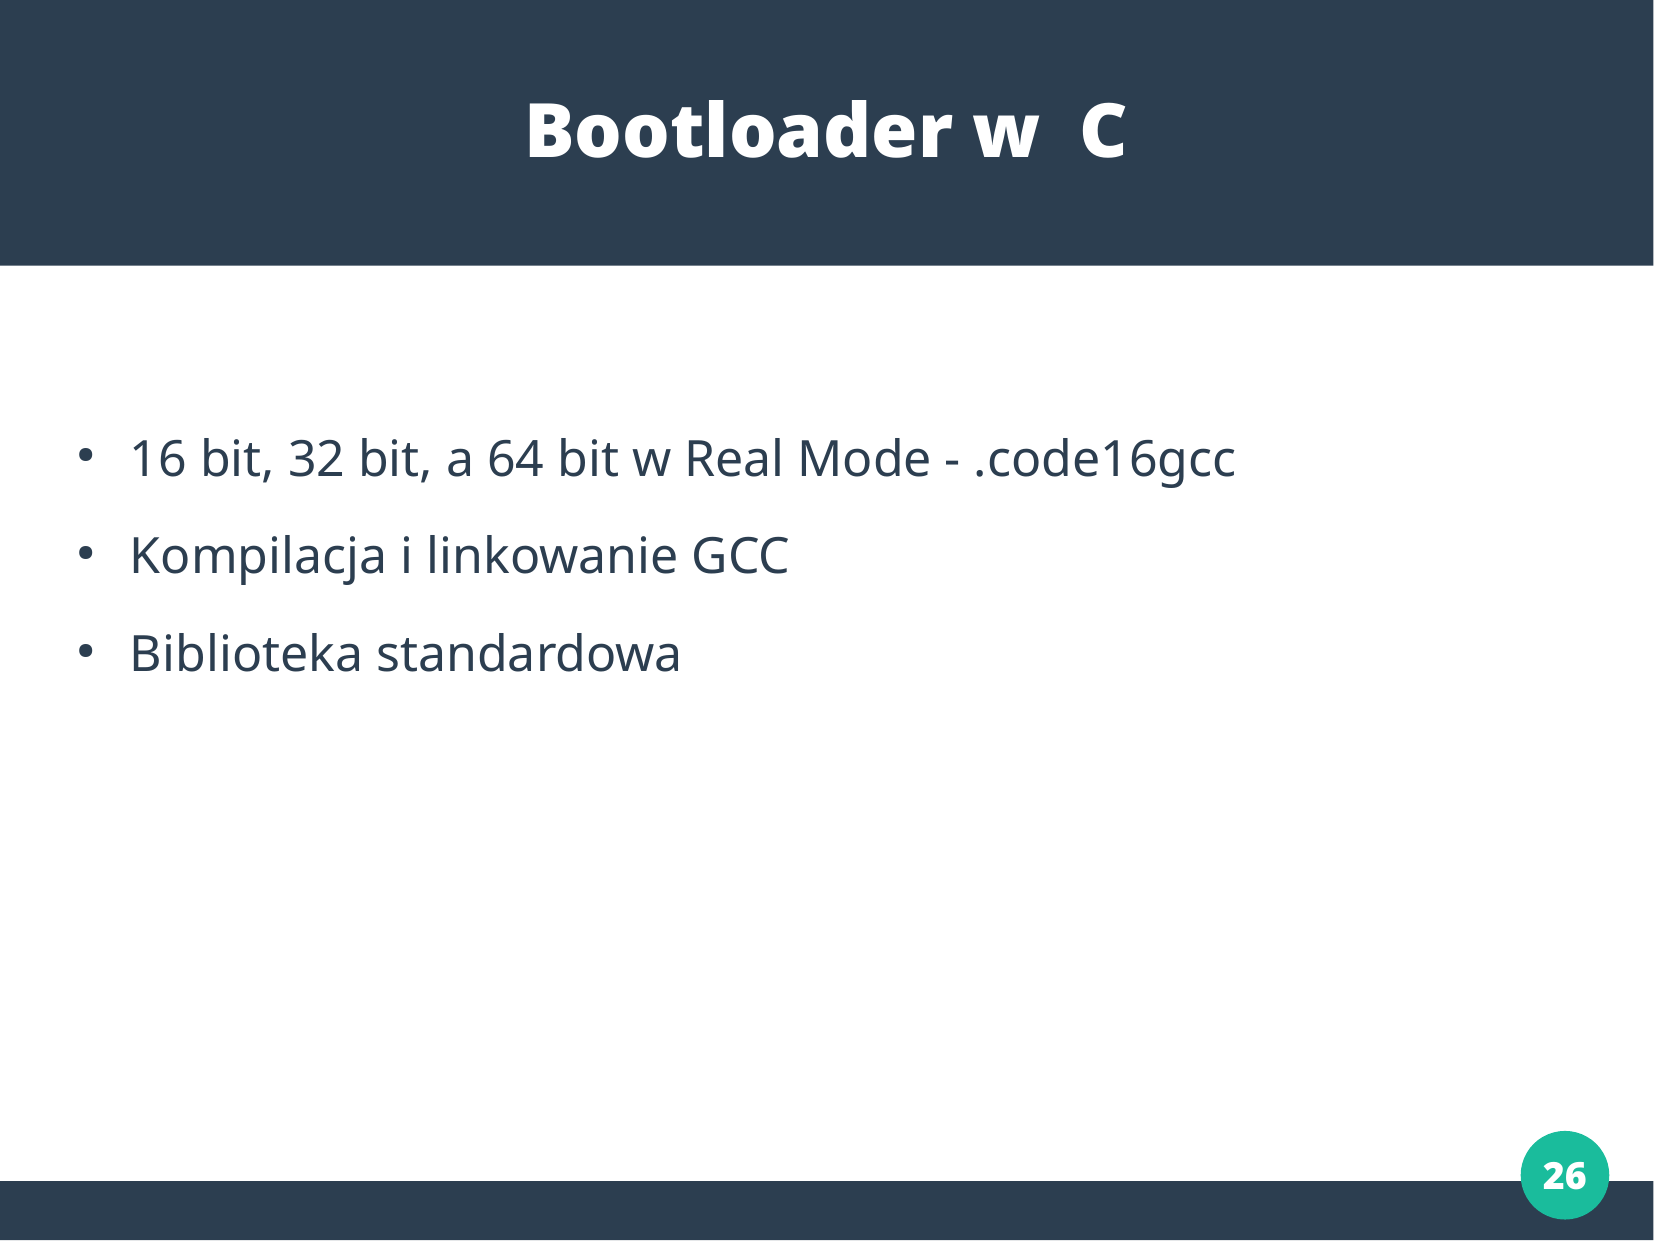

# Bootloader w C
16 bit, 32 bit, a 64 bit w Real Mode - .code16gcc
Kompilacja i linkowanie GCC
Biblioteka standardowa
26